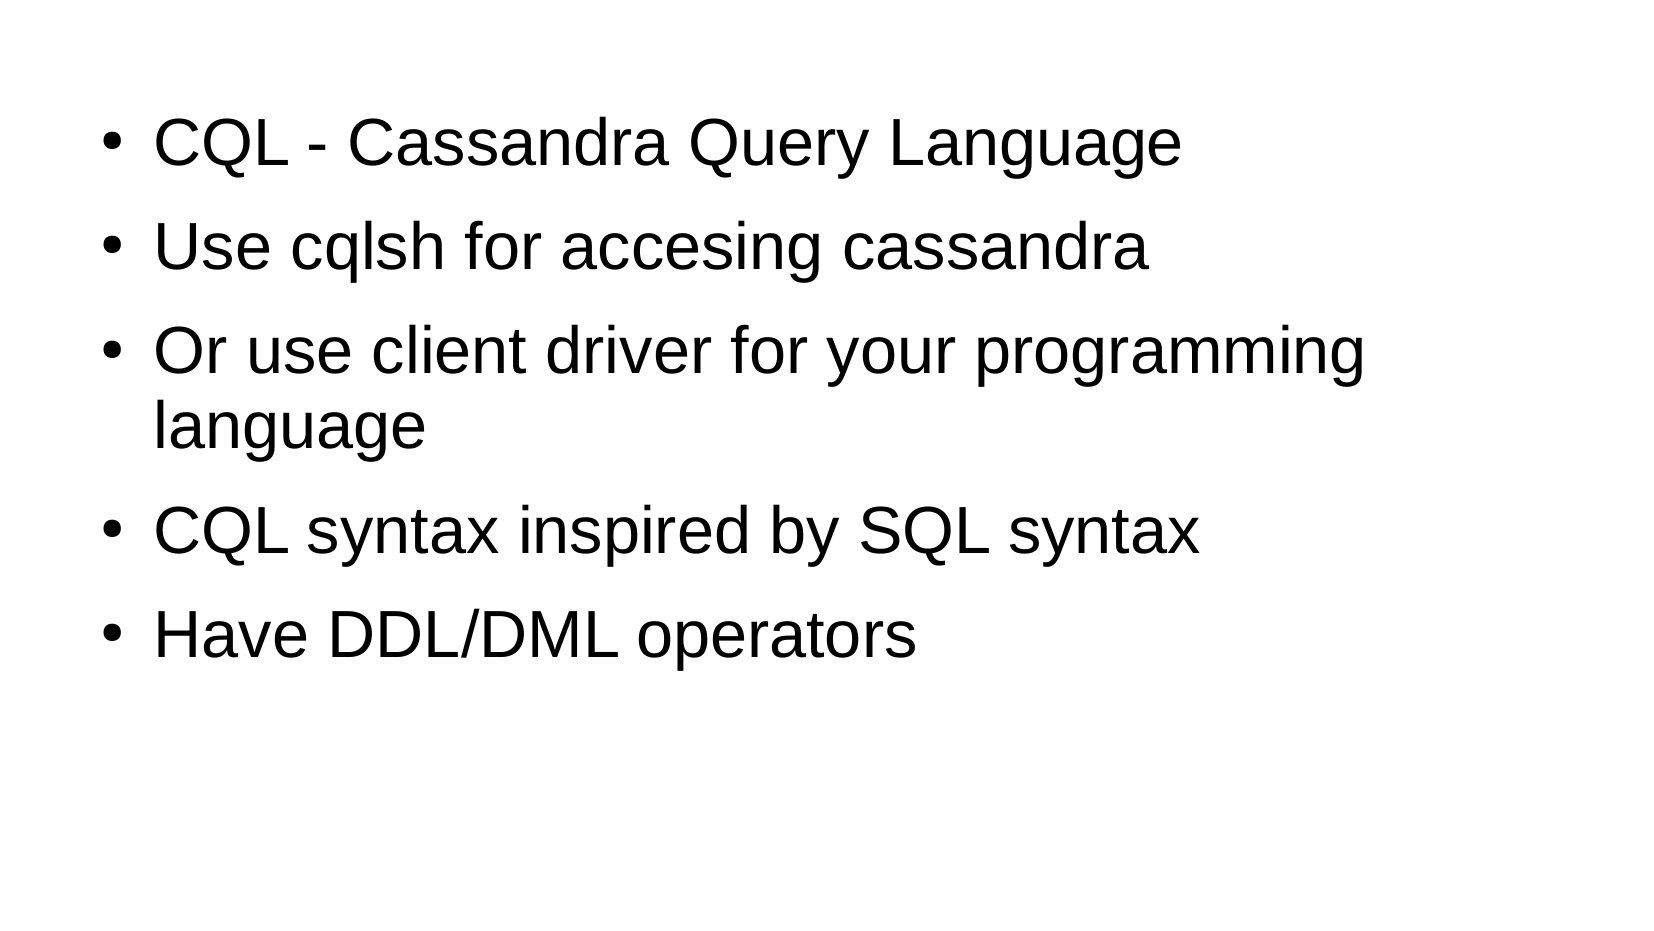

# CQL - Cassandra Query Language
Use cqlsh for accesing cassandra
Or use client driver for your programming language
CQL syntax inspired by SQL syntax
Have DDL/DML operators